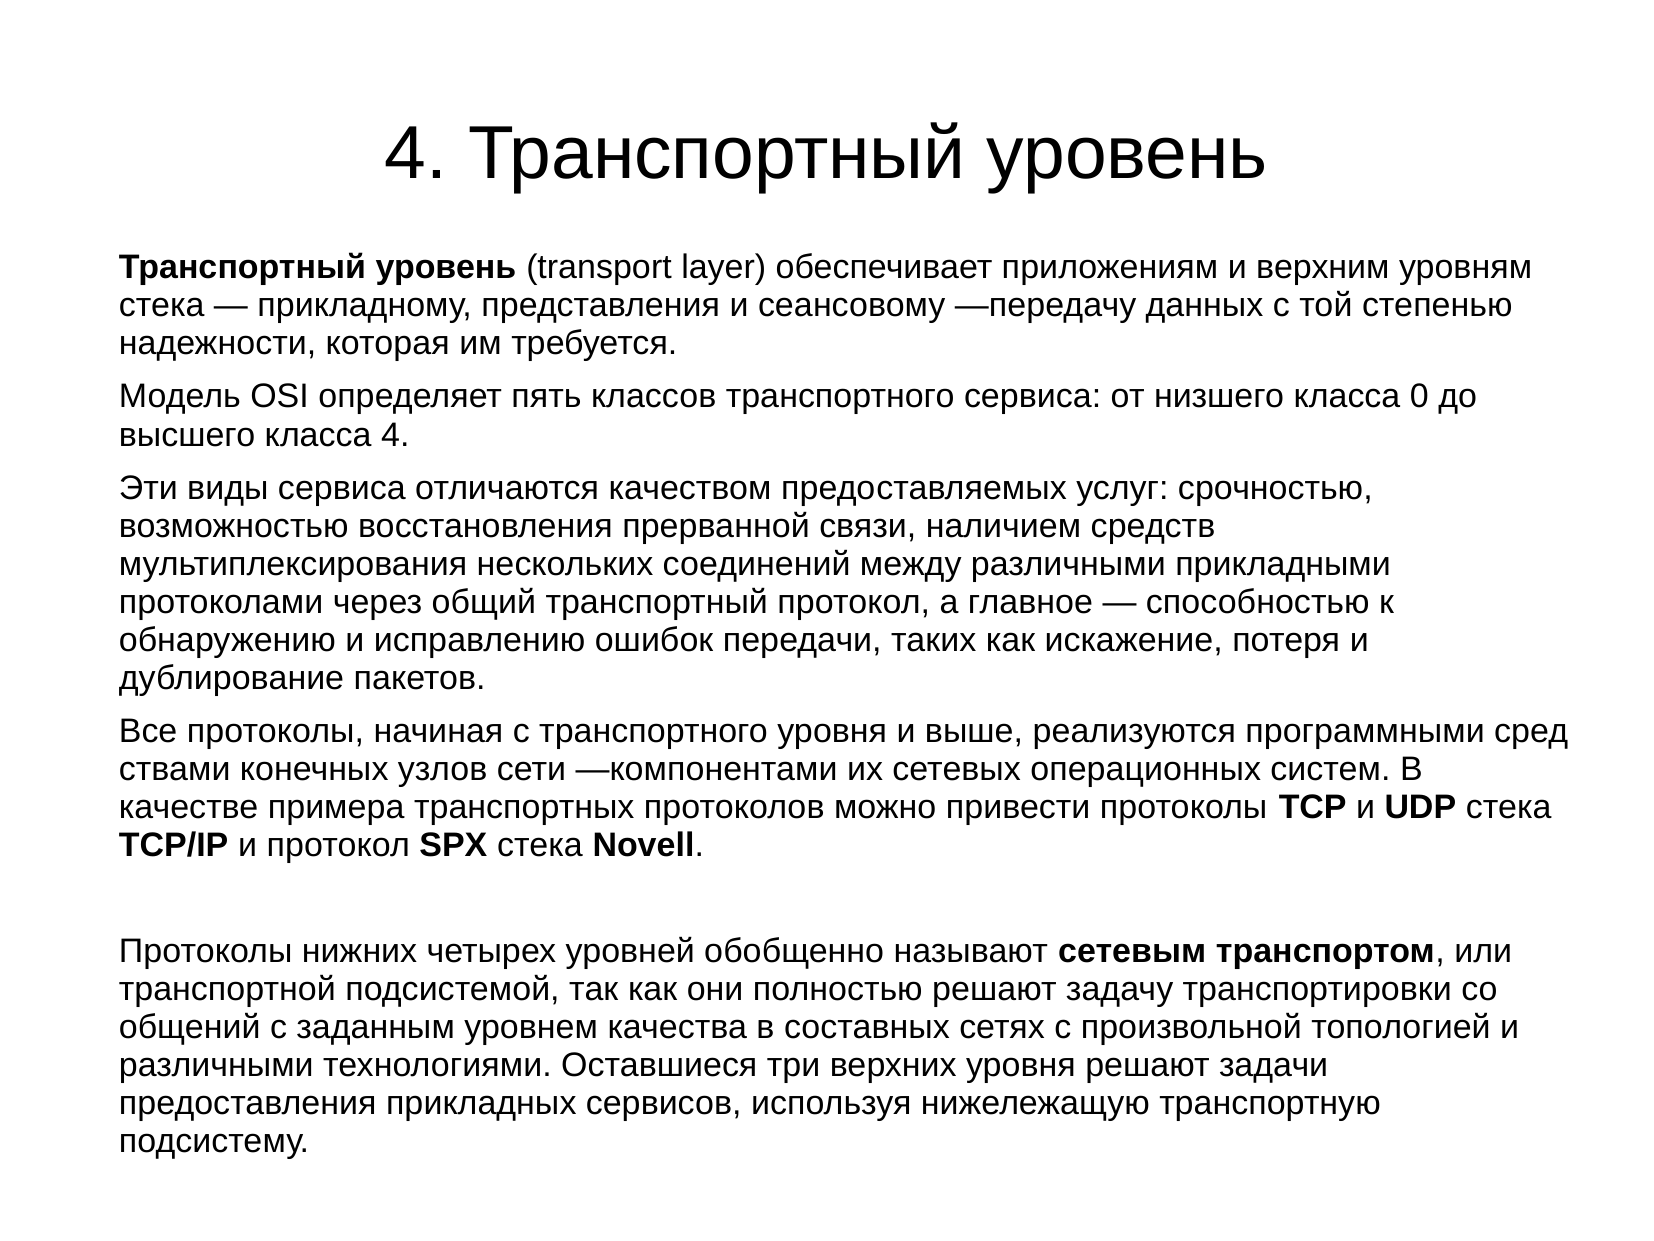

# 4. Транспортный уровень
Транспортный уровень (transport layer) обеспечивает приложениям и верхним уровням стека — прикладному, представления и сеансовому —передачу данных с той степенью надеж­ности, которая им требуется.
Модель OSI определяет пять классов транспортного сервиса: от низшего класса 0 до высшего класса 4.
Эти виды сервиса отличаются качеством предо­ставляемых услуг: срочностью, возможностью восстановления прерванной связи, наличием средств мультиплексирования нескольких соединений между различными прикладными протоколами через общий транспортный протокол, а главное — способностью к обнаружению и исправлению ошибок передачи, таких как искажение, потеря и дублирование пакетов.
Все протоколы, начиная с транспортного уровня и выше, реализуются программными сред­ствами конечных узлов сети —компонентами их сетевых операционных систем. В качестве примера транспортных протоколов можно привести протоколы TCP и UDP стека ТСР/IP и протокол SPX стека Novell.
Протоколы нижних четырех уровней обобщенно называют сетевым транспортом, или транспортной подсистемой, так как они полностью решают задачу транспортировки со­общений с заданным уровнем качества в составных сетях с произвольной топологией и раз­личными технологиями. Оставшиеся три верхних уровня решают задачи предоставления прикладных сервисов, используя нижележащую транспортную подсистему.